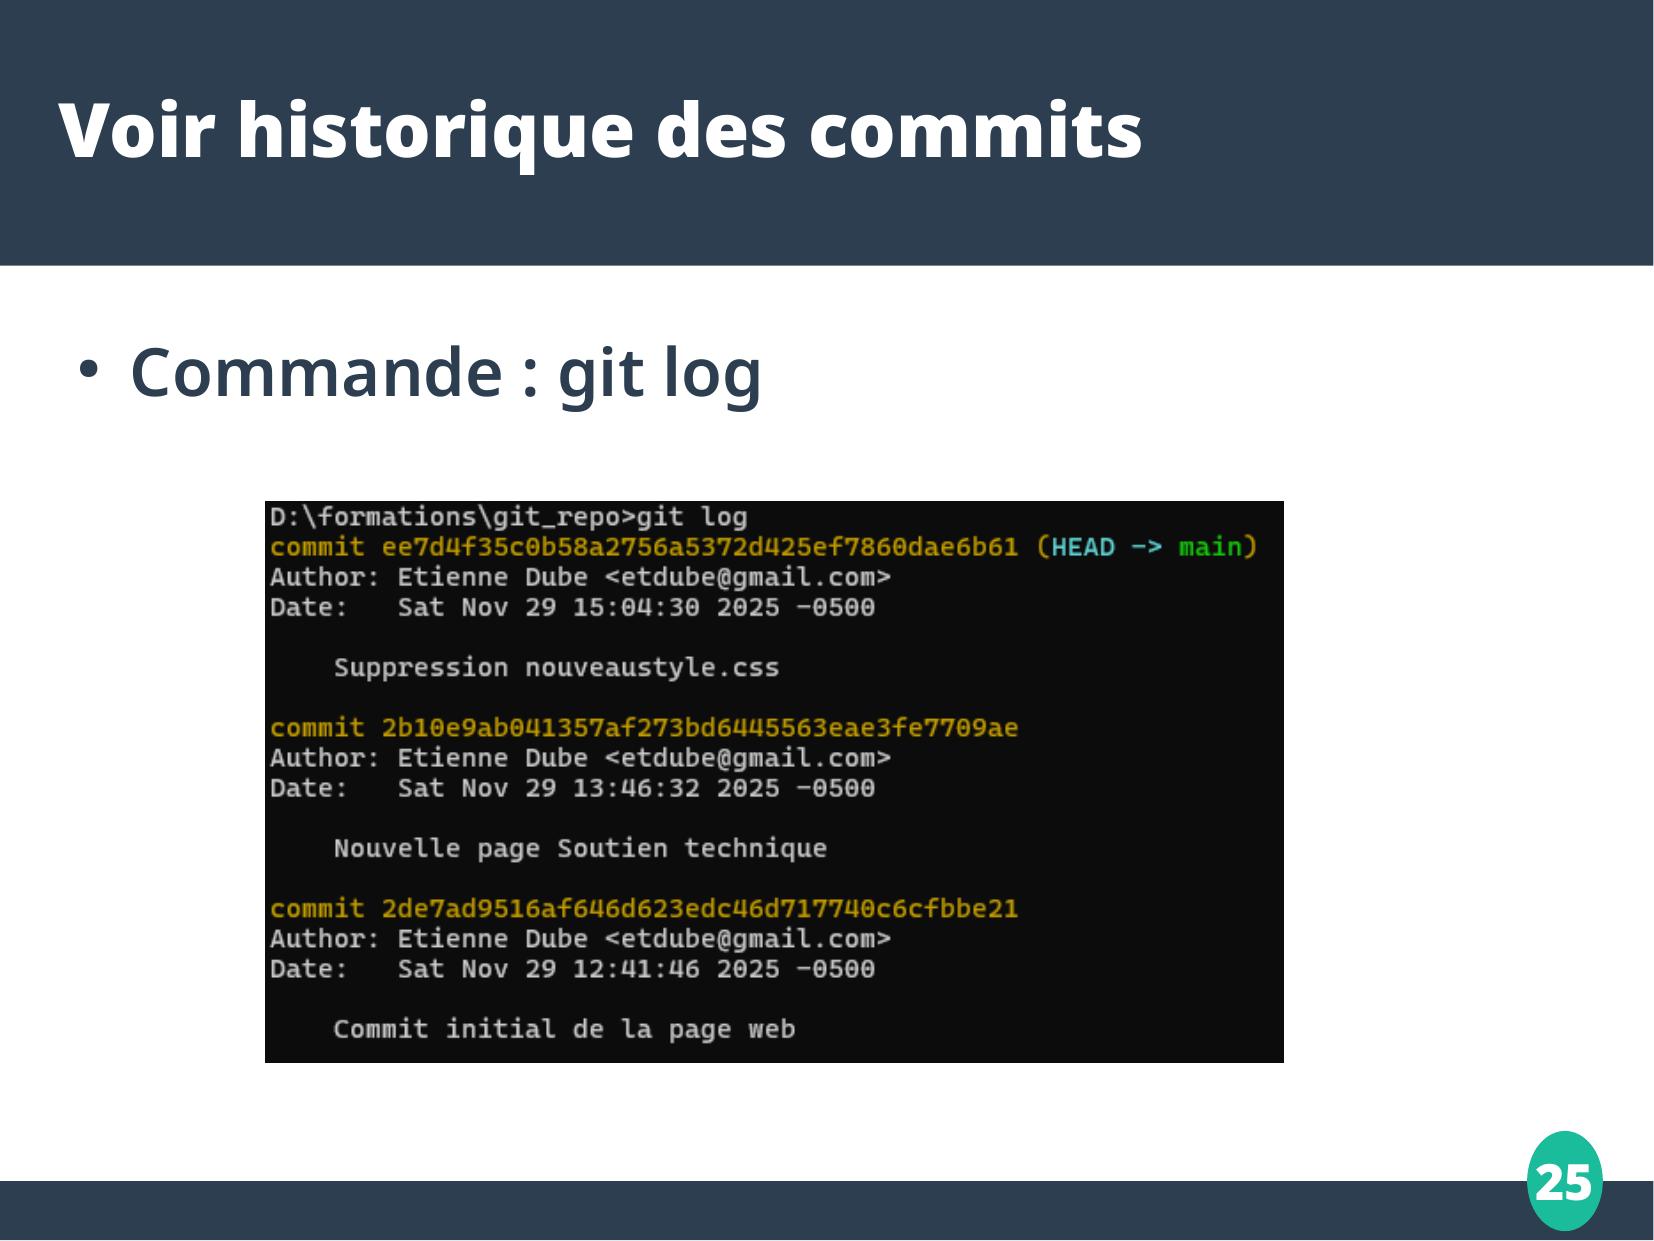

# Voir historique des commits
Commande : git log